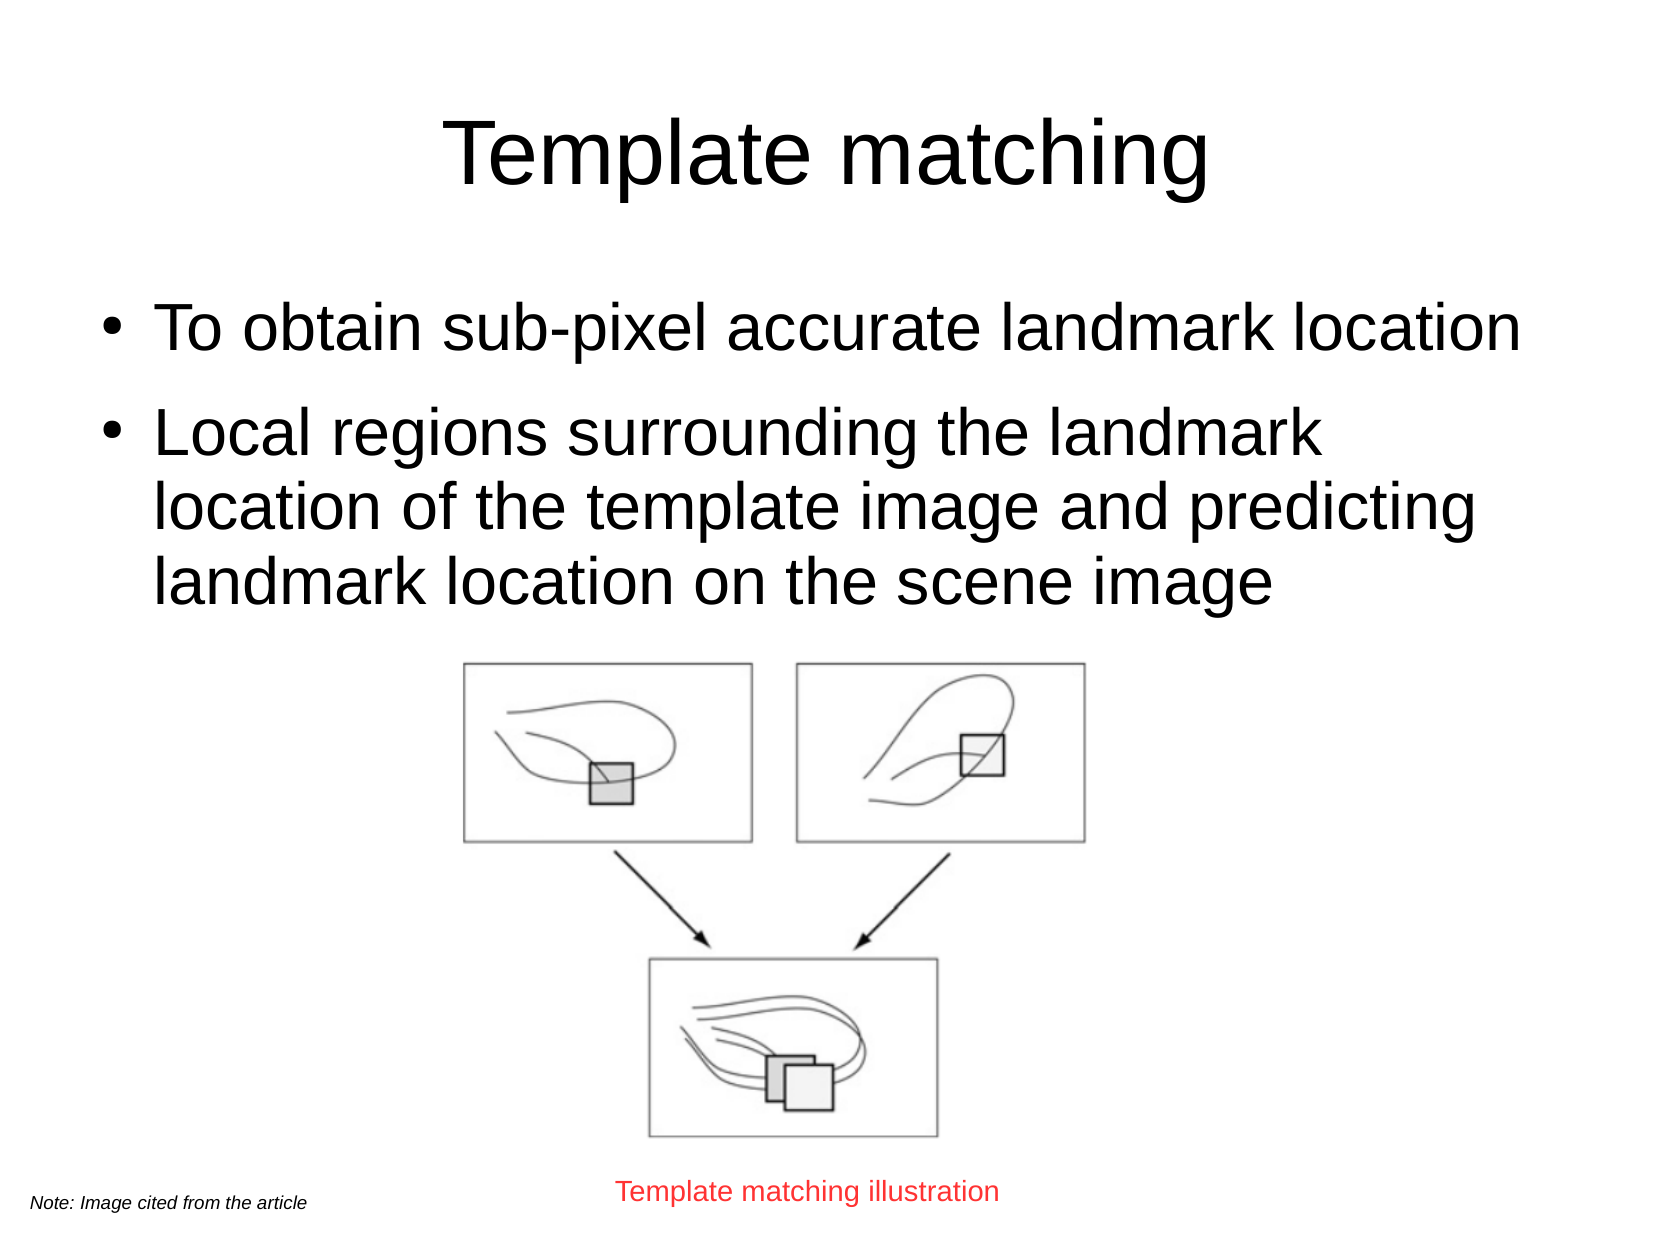

# Template matching
To obtain sub-pixel accurate landmark location
Local regions surrounding the landmark location of the template image and predicting landmark location on the scene image
Template matching illustration
Note: Image cited from the article